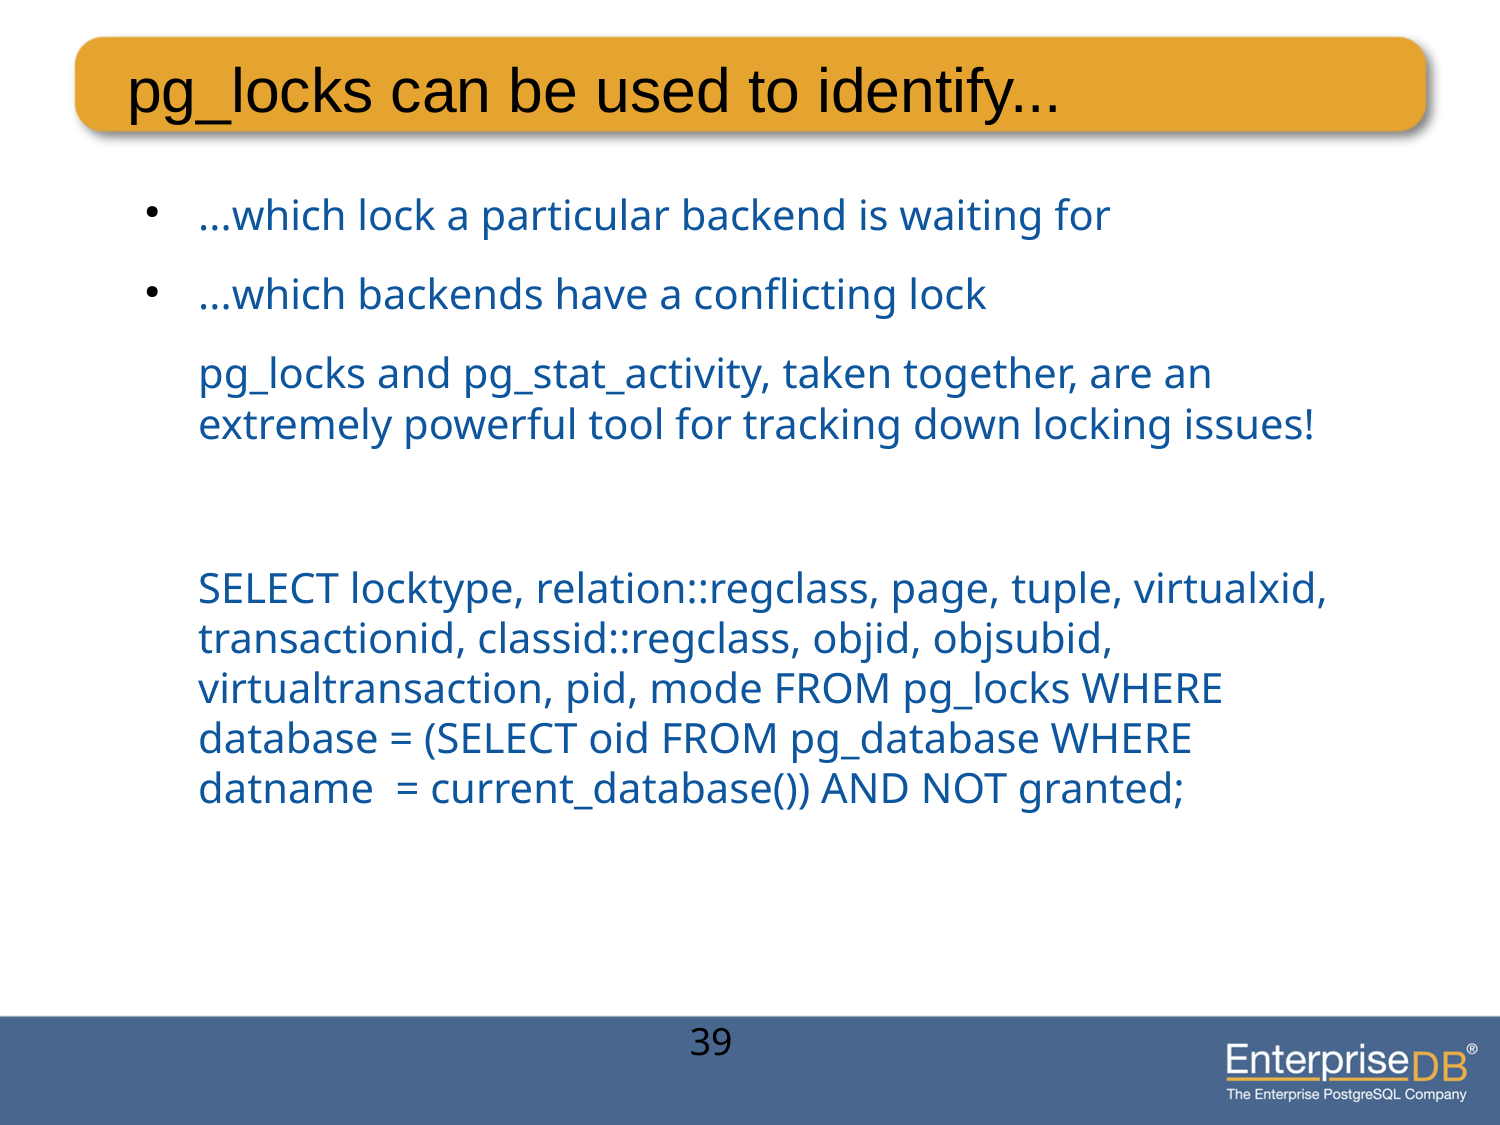

# pg_locks can be used to identify...
...which lock a particular backend is waiting for
...which backends have a conflicting lock
pg_locks and pg_stat_activity, taken together, are an extremely powerful tool for tracking down locking issues!
SELECT locktype, relation::regclass, page, tuple, virtualxid, transactionid, classid::regclass, objid, objsubid, virtualtransaction, pid, mode FROM pg_locks WHERE database = (SELECT oid FROM pg_database WHERE datname = current_database()) AND NOT granted;